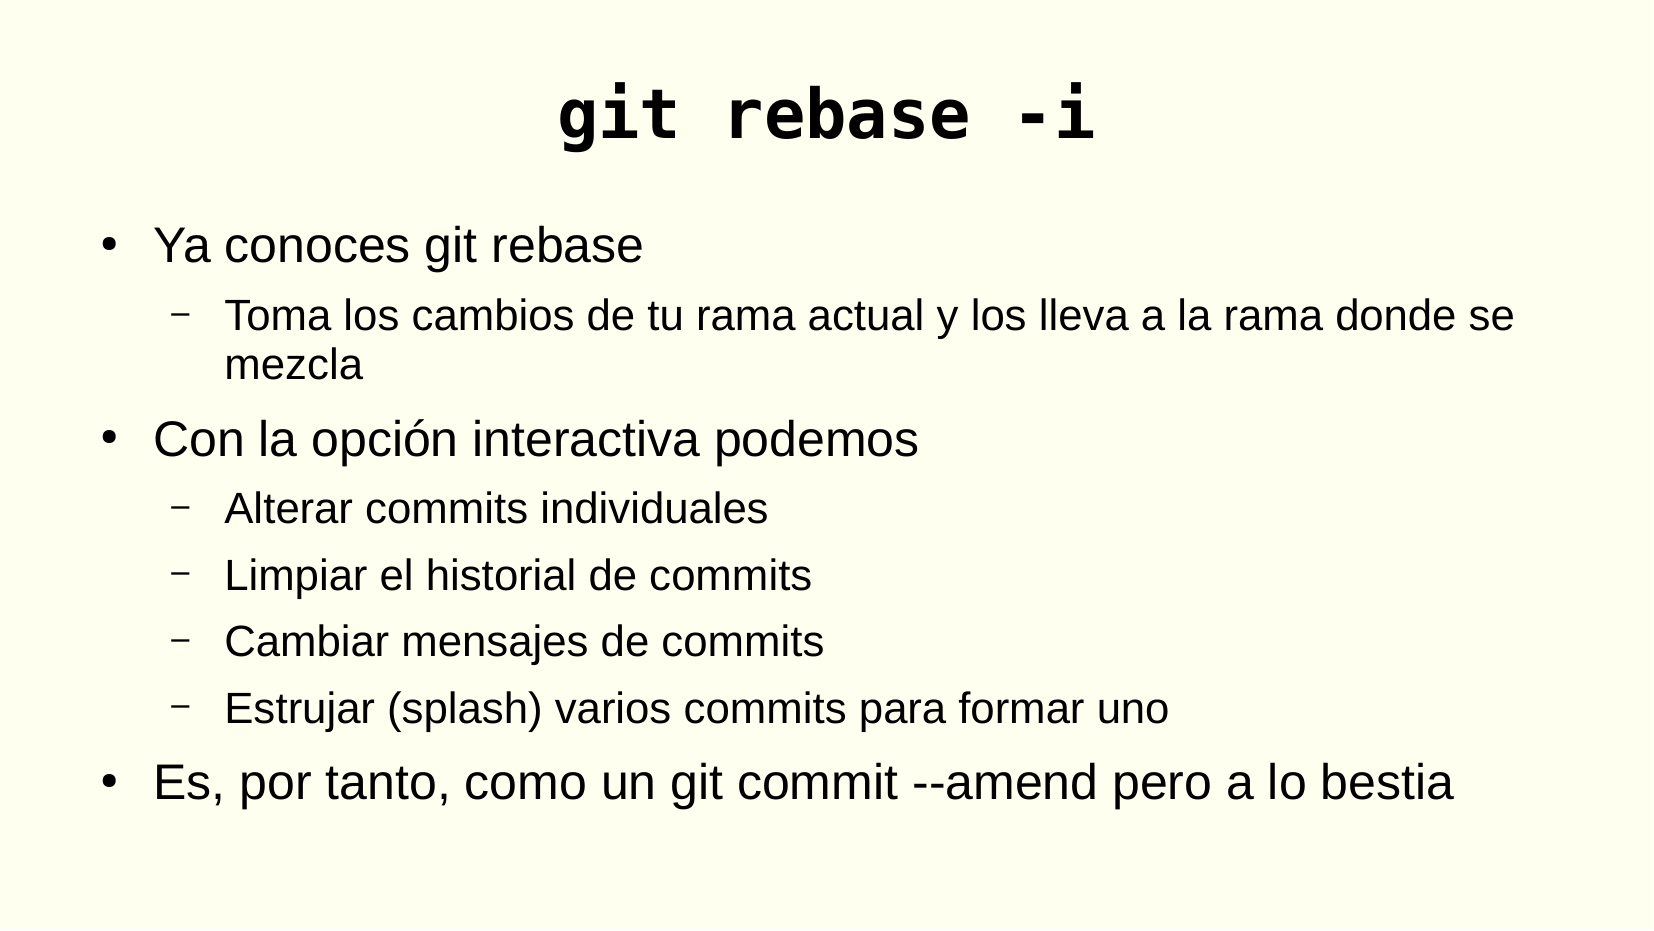

# git rebase -i
Ya conoces git rebase
Toma los cambios de tu rama actual y los lleva a la rama donde se mezcla
Con la opción interactiva podemos
Alterar commits individuales
Limpiar el historial de commits
Cambiar mensajes de commits
Estrujar (splash) varios commits para formar uno
Es, por tanto, como un git commit --amend pero a lo bestia